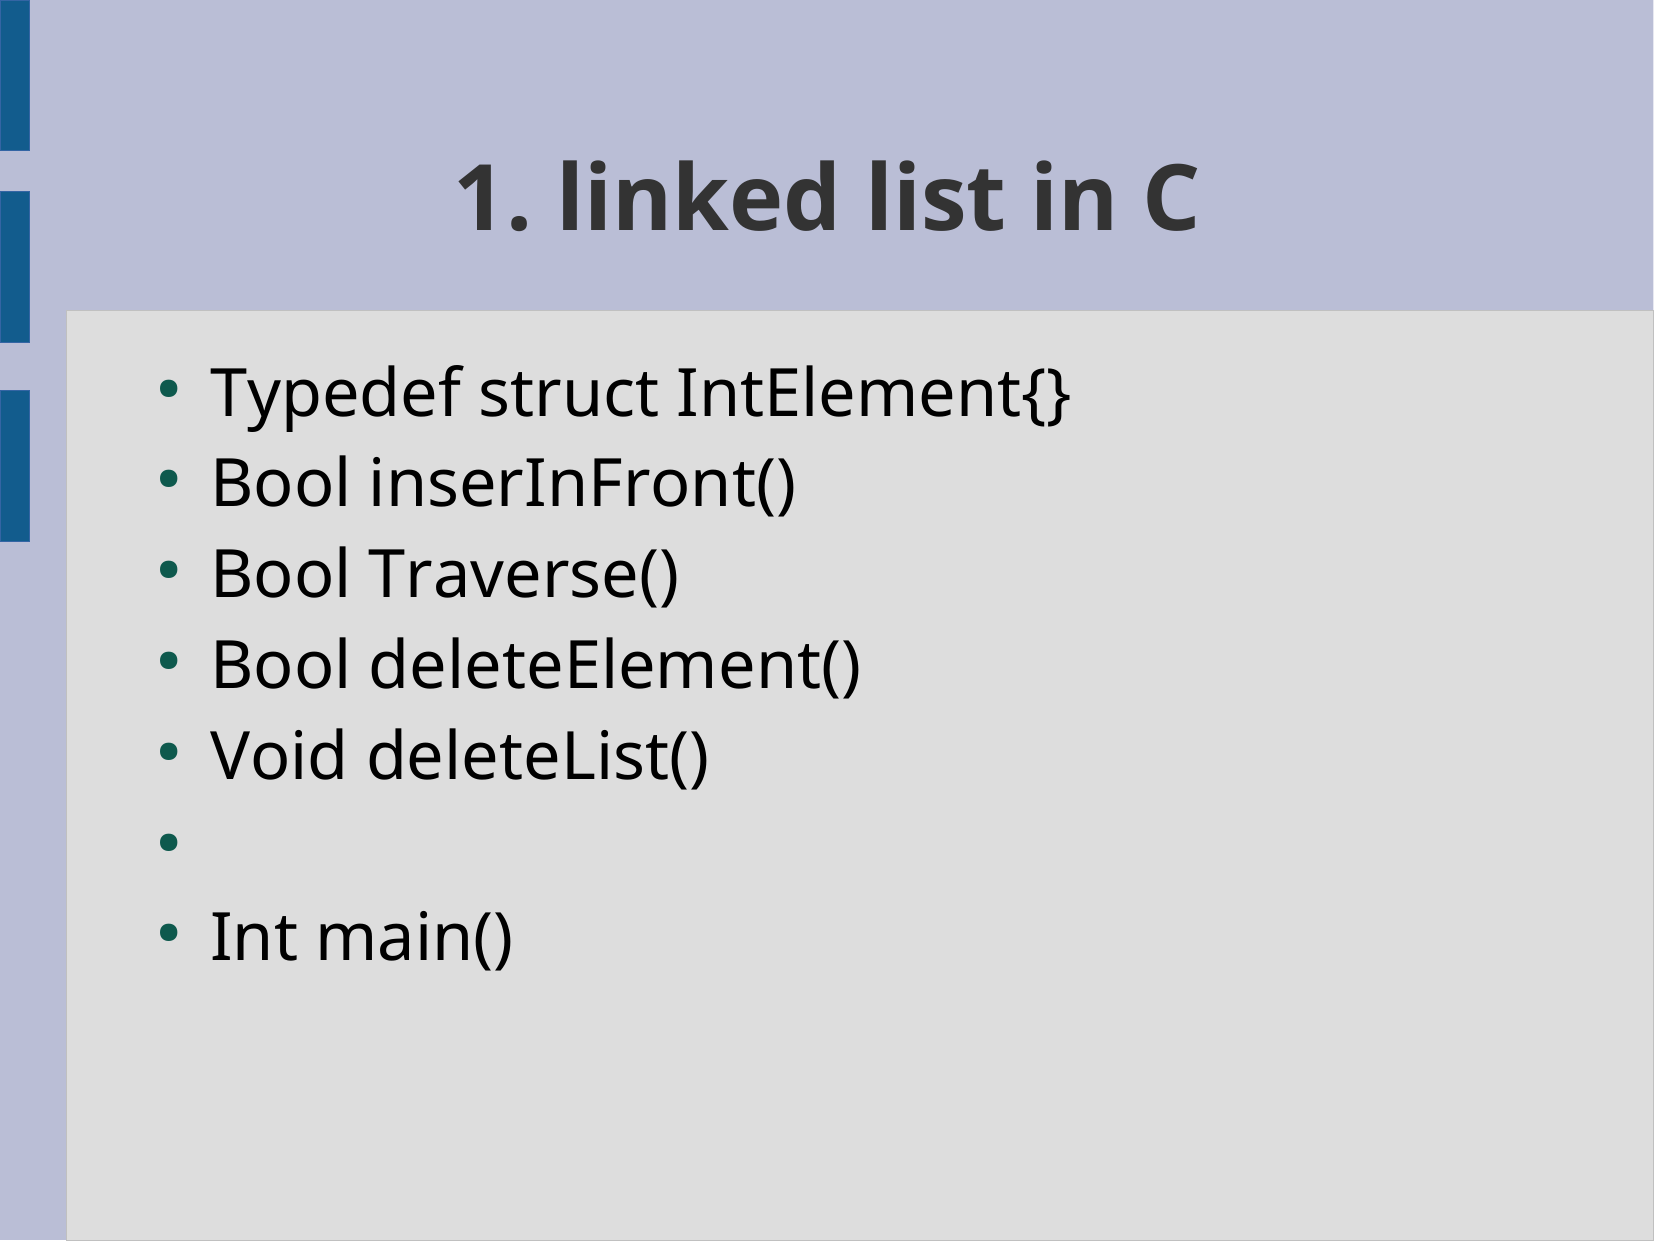

# 1. linked list in C
Typedef struct IntElement{}
Bool inserInFront()
Bool Traverse()
Bool deleteElement()
Void deleteList()
Int main()